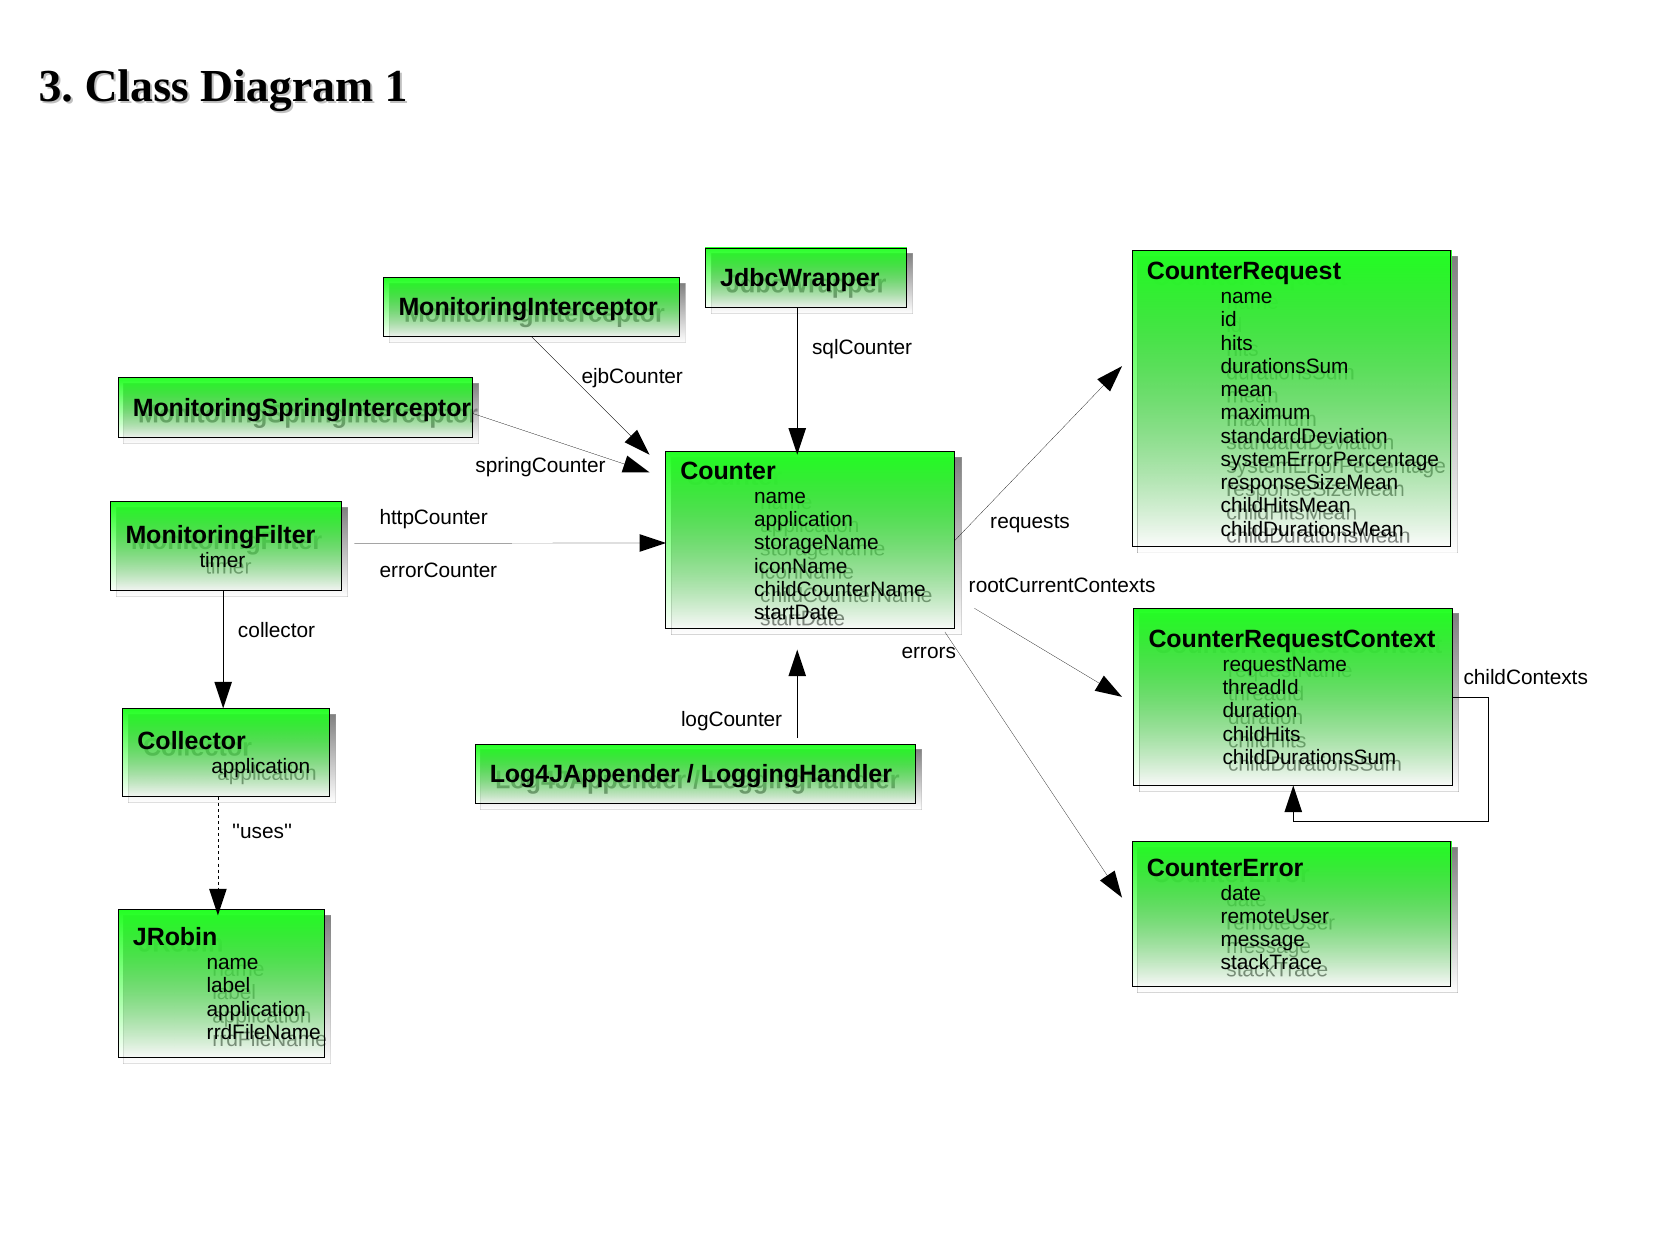

3. Class Diagram 1
JdbcWrapper
CounterRequest
	name
	id
	hits
	durationsSum
	mean
	maximum
	standardDeviation
	systemErrorPercentage
	responseSizeMean
	childHitsMean
	childDurationsMean
MonitoringInterceptor
sqlCounter
ejbCounter
MonitoringSpringInterceptor
springCounter
Counter
	name
	application
	storageName
	iconName
	childCounterName
	startDate
httpCounter
MonitoringFilter
	timer
requests
errorCounter
rootCurrentContexts
CounterRequestContext
	requestName
	threadId
	duration
	childHits
	childDurationsSum
collector
errors
childContexts
logCounter
Collector
	application
Log4JAppender / LoggingHandler
''uses''
CounterError
	date
	remoteUser
	message
	stackTrace
JRobin
	name
	label
	application
	rrdFileName